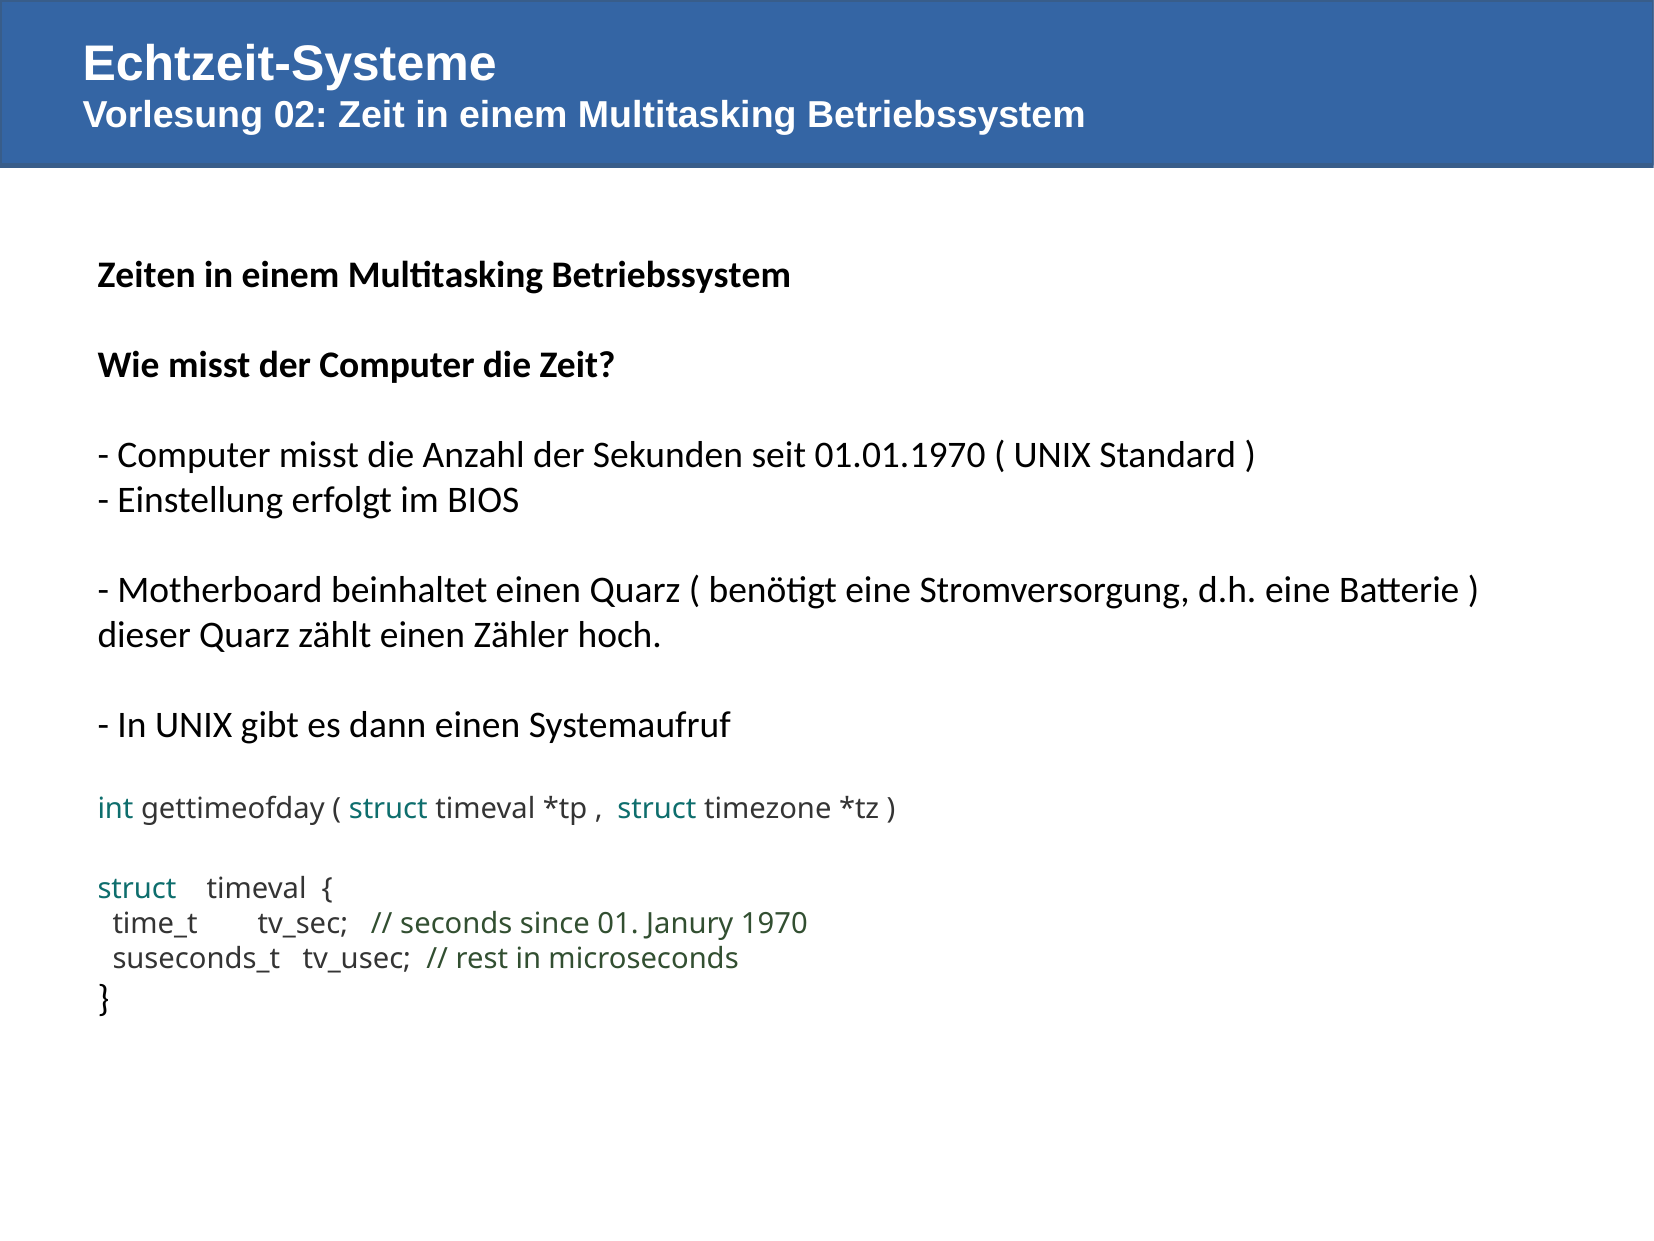

# Echtzeit-Systeme Vorlesung 02: Zeit in einem Multitasking Betriebssystem
Zeiten in einem Multitasking Betriebssystem
Wie misst der Computer die Zeit?
- Computer misst die Anzahl der Sekunden seit 01.01.1970 ( UNIX Standard )
- Einstellung erfolgt im BIOS
- Motherboard beinhaltet einen Quarz ( benötigt eine Stromversorgung, d.h. eine Batterie )
dieser Quarz zählt einen Zähler hoch.
- In UNIX gibt es dann einen Systemaufruf
int gettimeofday ( struct timeval *tp ,  struct timezone *tz )
struct    timeval  {
  time_t        tv_sec;   // seconds since 01. Janury 1970
  suseconds_t   tv_usec;  // rest in microseconds
}